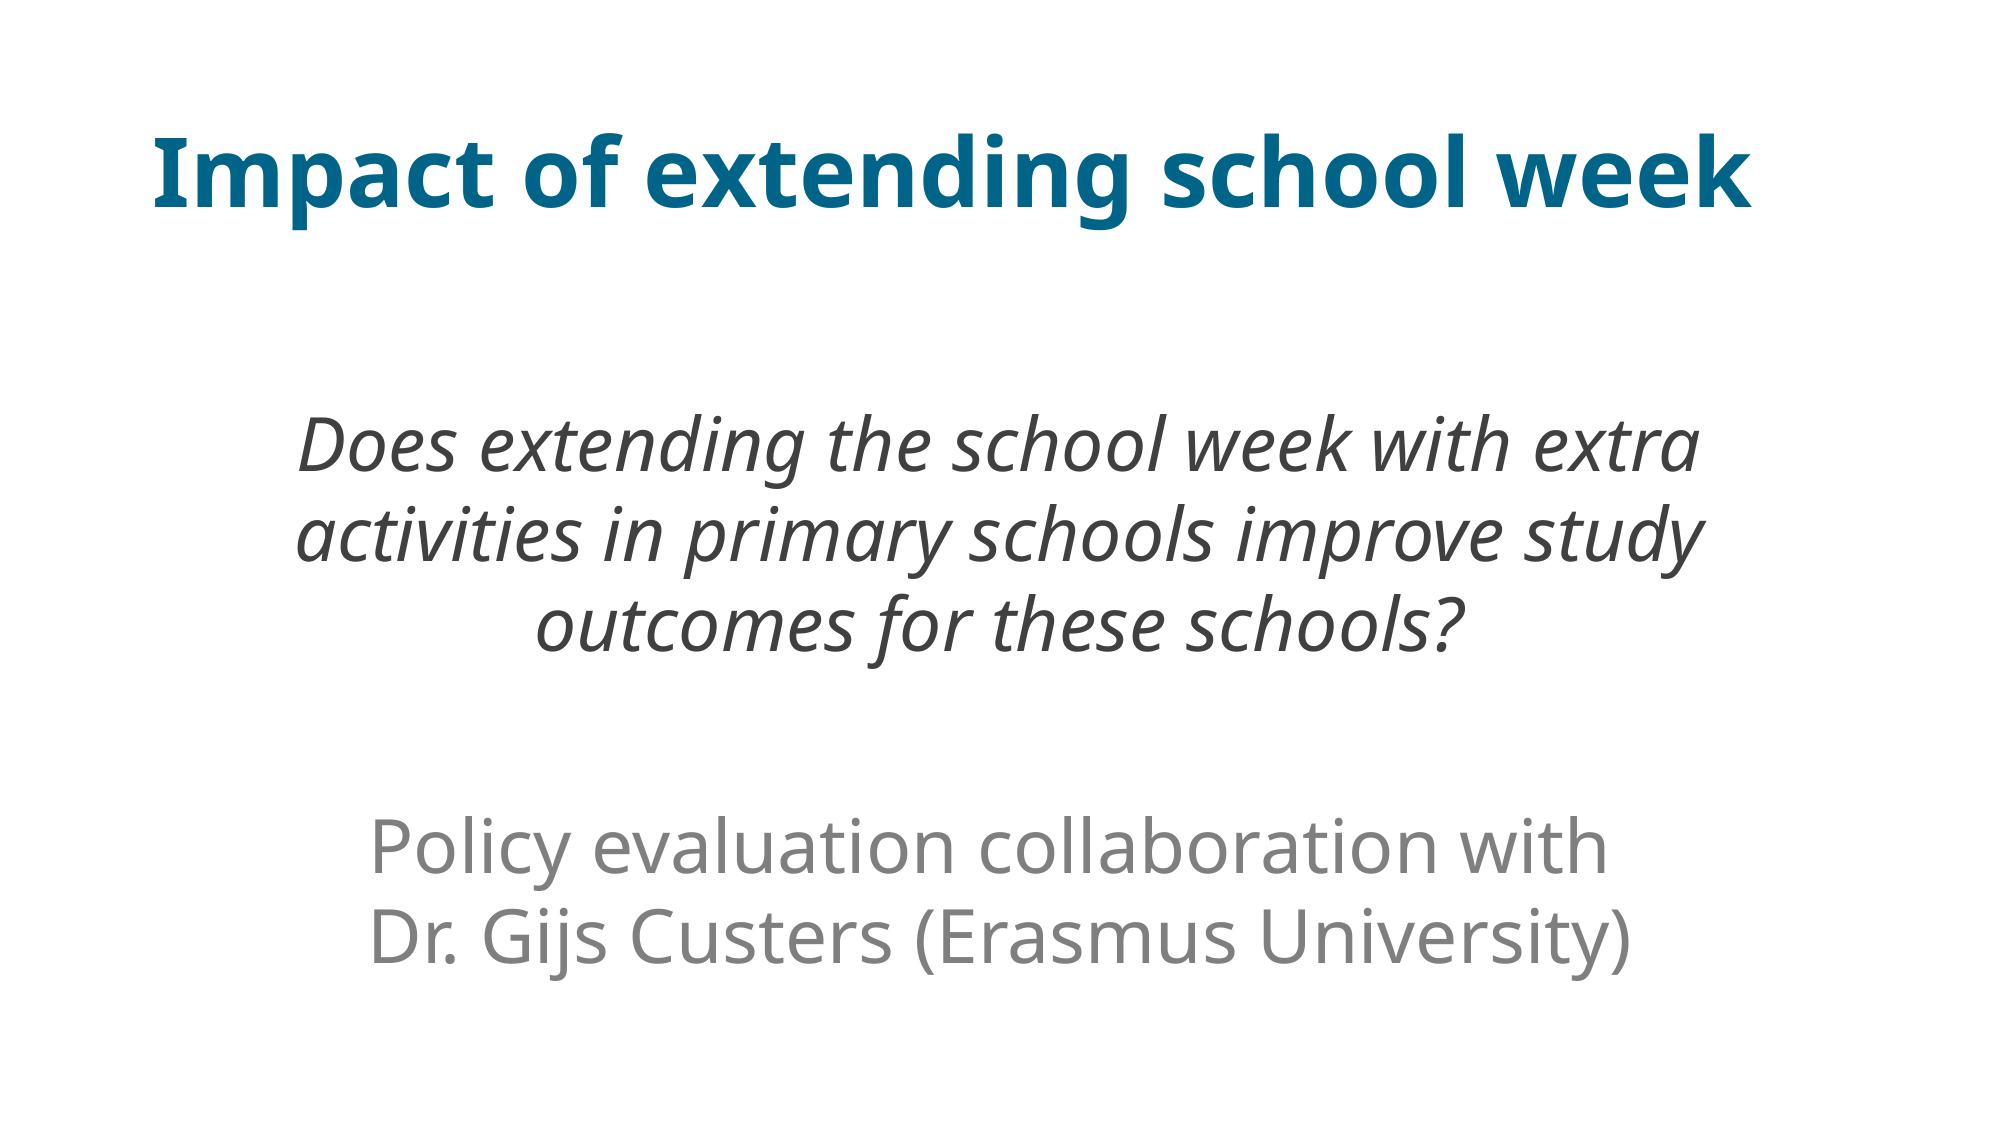

# Impact of extending school week
Does extending the school week with extra activities in primary schools improve study outcomes for these schools?
Policy evaluation collaboration with
Dr. Gijs Custers (Erasmus University)